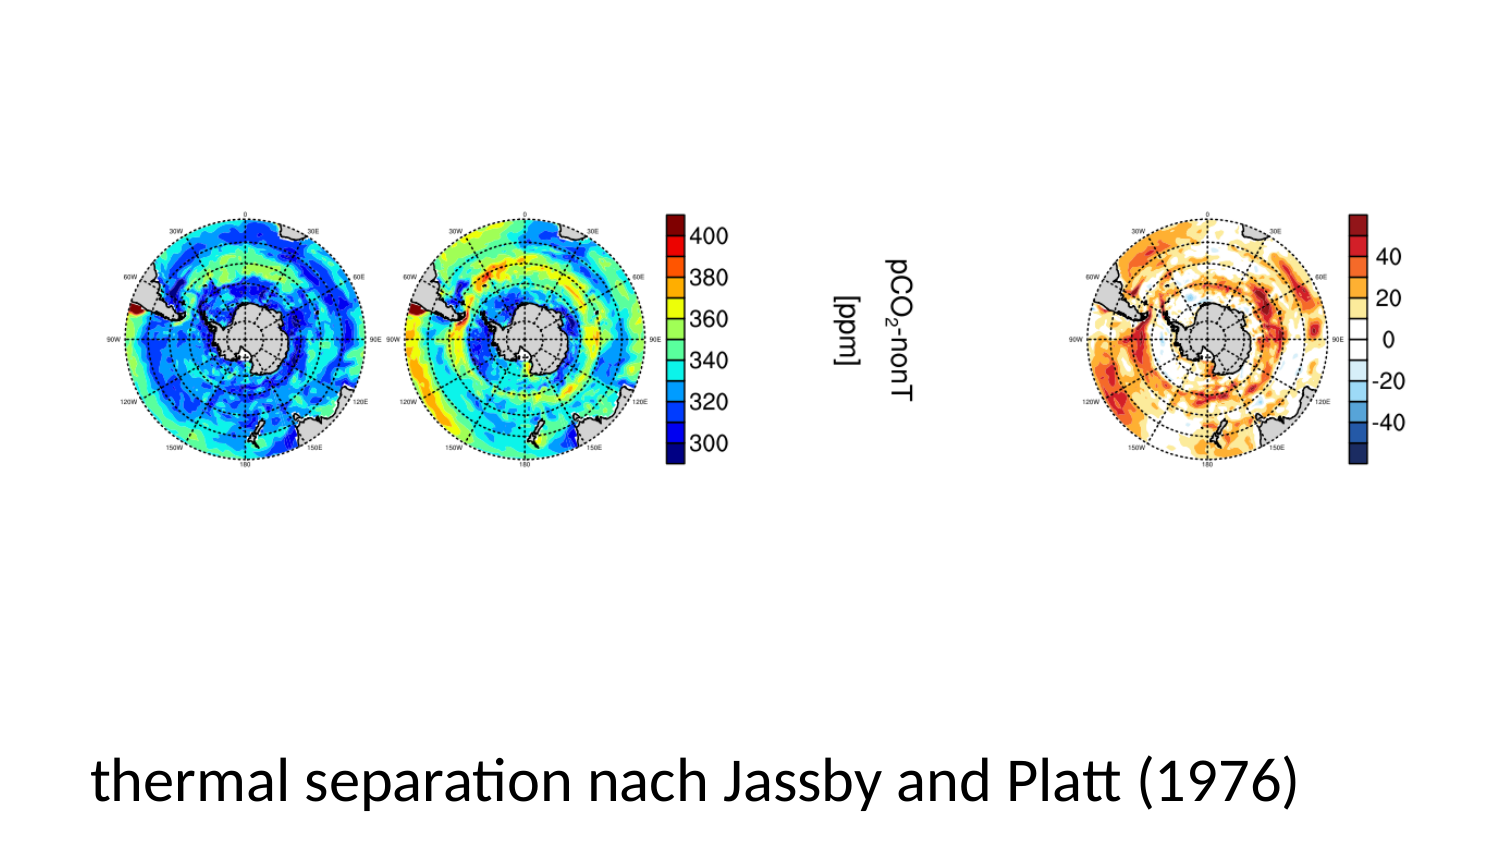

#
thermal separation nach Jassby and Platt (1976)